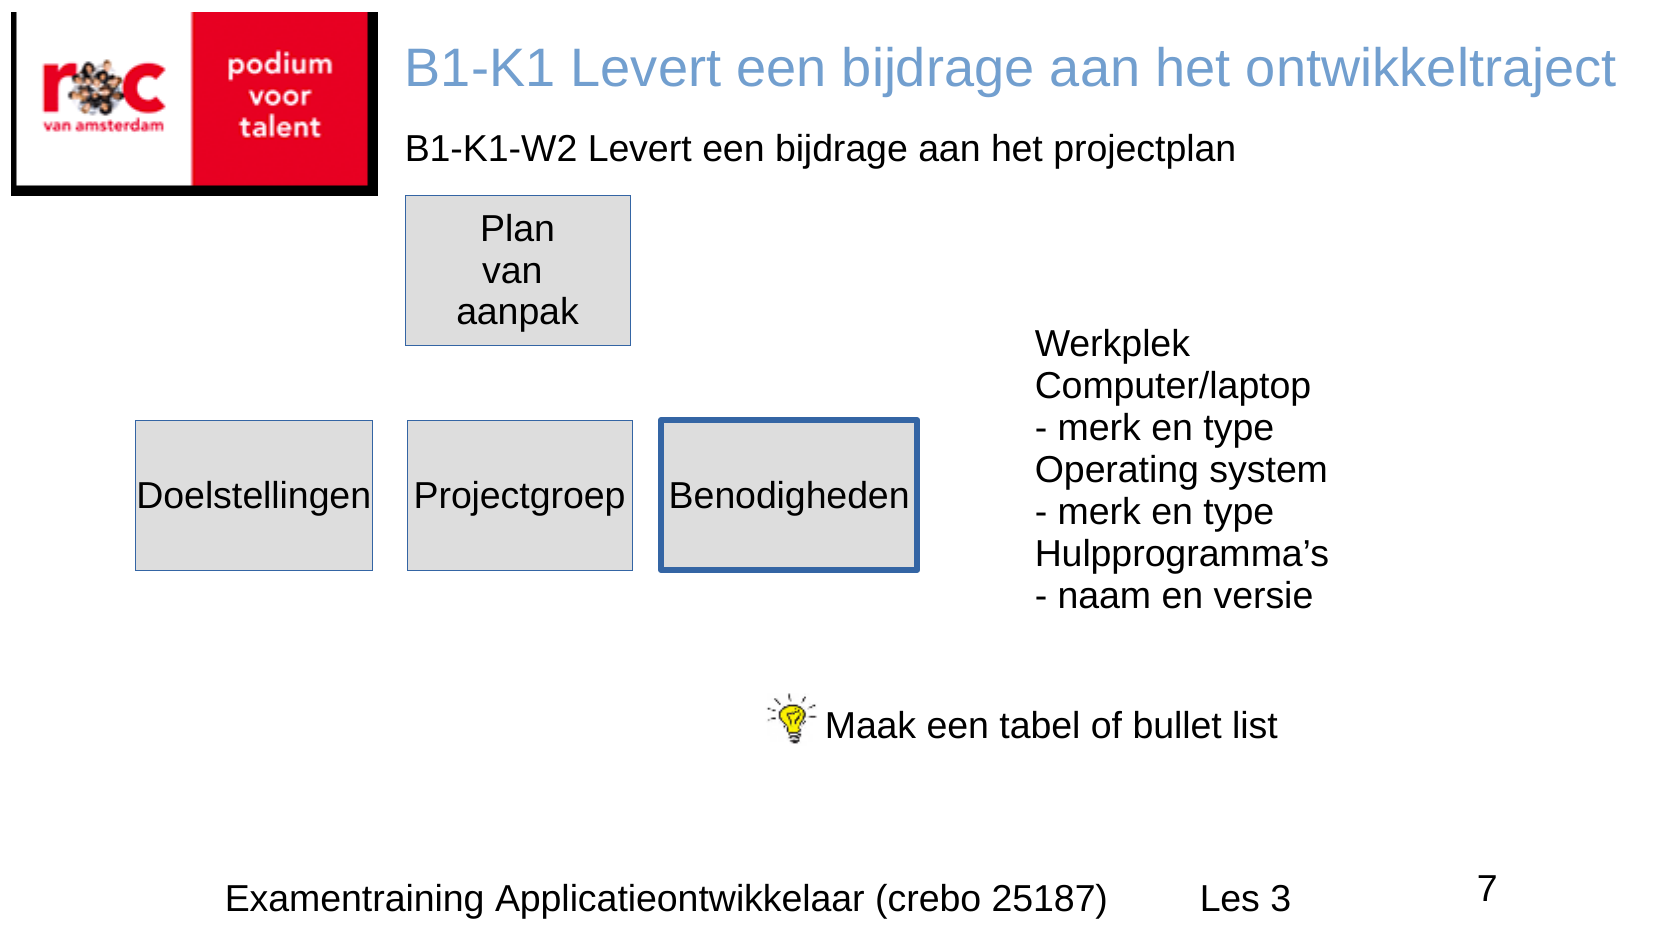

B1-K1 Levert een bijdrage aan het ontwikkeltraject
B1-K1-W2 Levert een bijdrage aan het projectplan
Plan
van
aanpak
Werkplek
Computer/laptop
- merk en type
Operating system
- merk en type
Hulpprogramma’s
- naam en versie
Doelstellingen
Projectgroep
Benodigheden
Maak een tabel of bullet list
Examentraining Applicatieontwikkelaar (crebo 25187)
Les 3